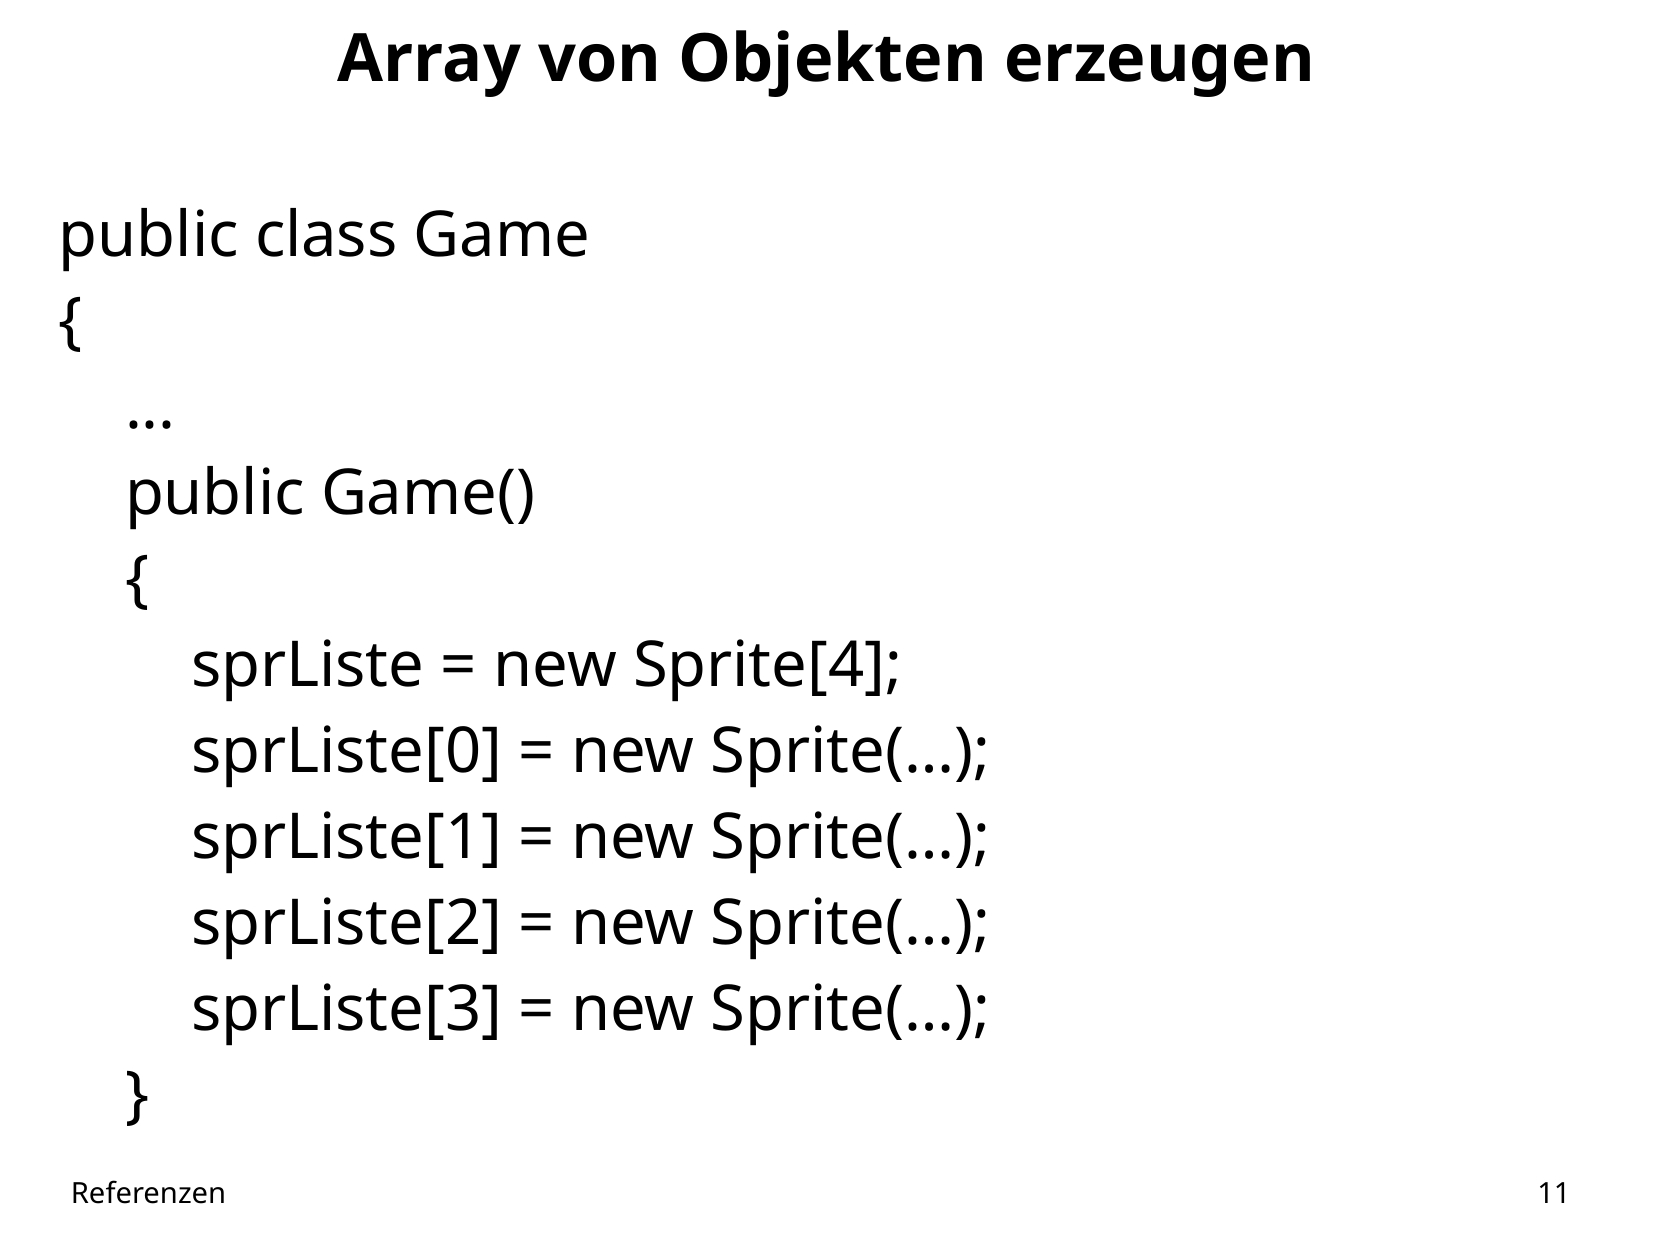

# Array von Objekten erzeugen
public class Game
{
 ...
 public Game()
 {
 sprListe = new Sprite[4];
 sprListe[0] = new Sprite(…);
 sprListe[1] = new Sprite(…);
 sprListe[2] = new Sprite(…);
 sprListe[3] = new Sprite(…);
 }
Referenzen
11